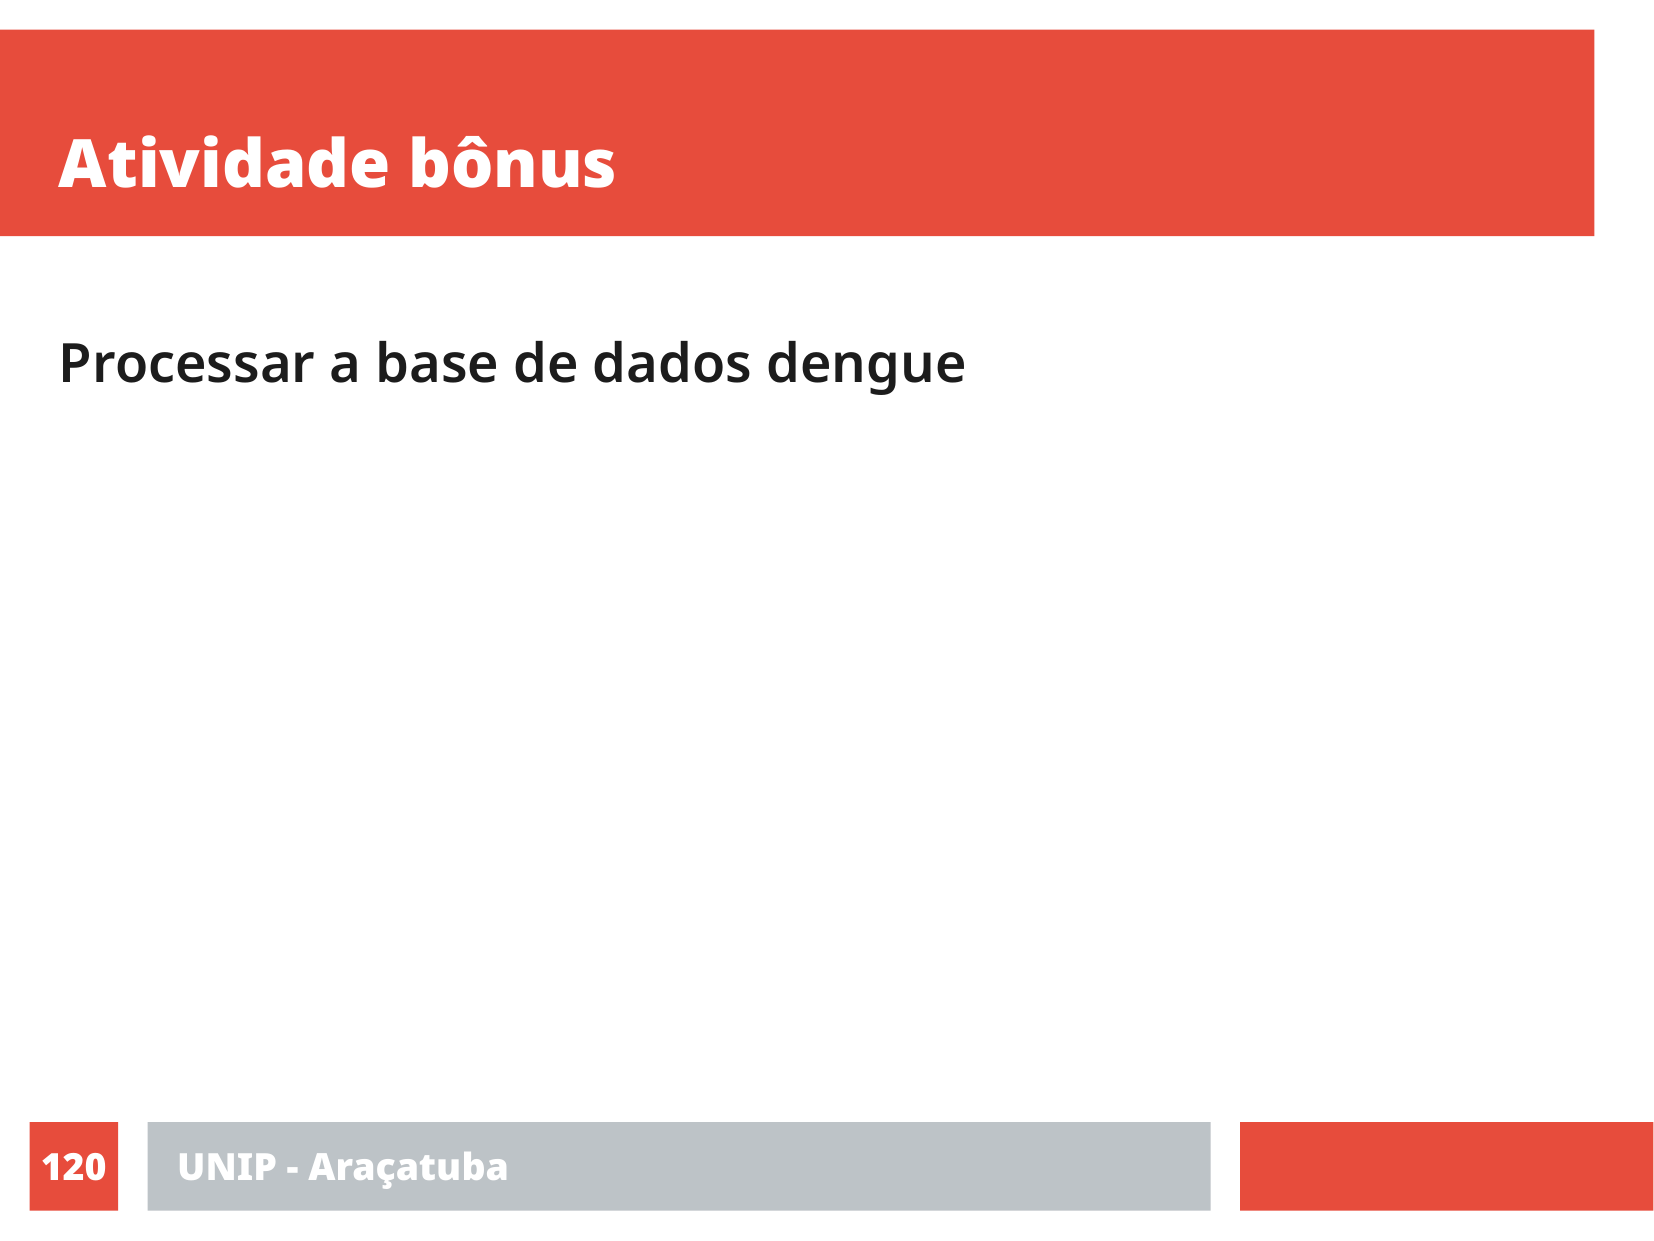

# Atividade bônus
Processar a base de dados dengue
120
UNIP - Araçatuba